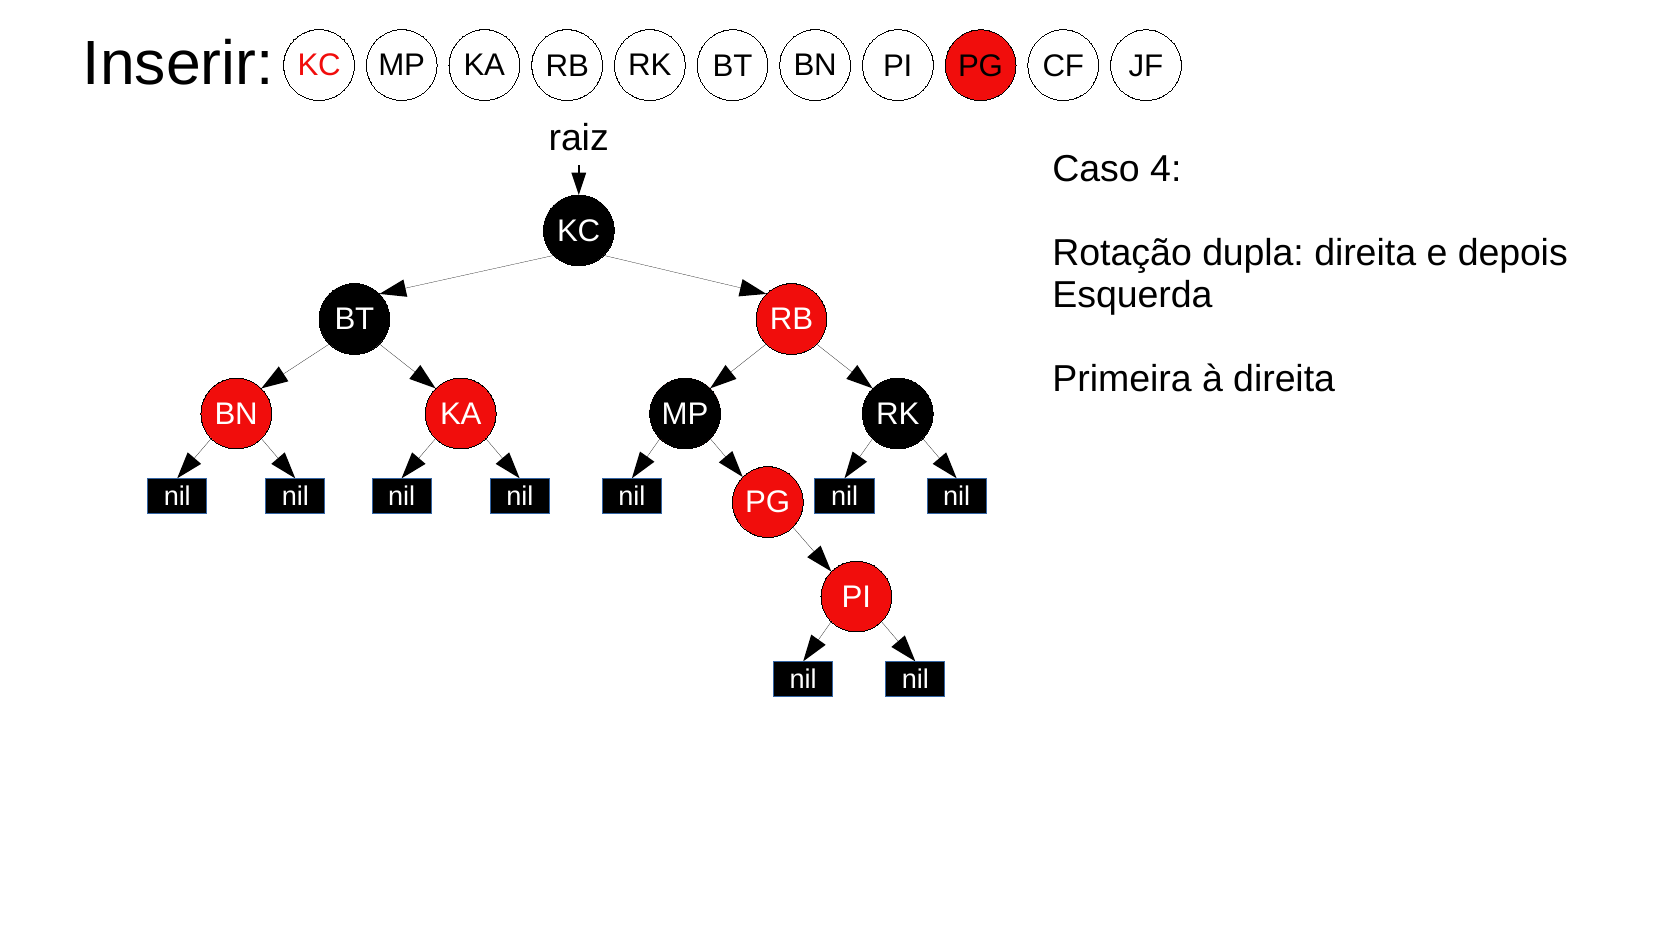

# Inserir:
KC
KC
MP
LAT
KA
LAT
RK
BN
RB
BT
PI
CF
PG
JF
raiz
Caso 4:
Rotação dupla: direita e depois
Esquerda
Primeira à direita
KC
BT
RB
BN
KA
MP
MP
RK
PG
nil
nil
nil
nil
nil
nil
nil
nil
PI
nil
nil